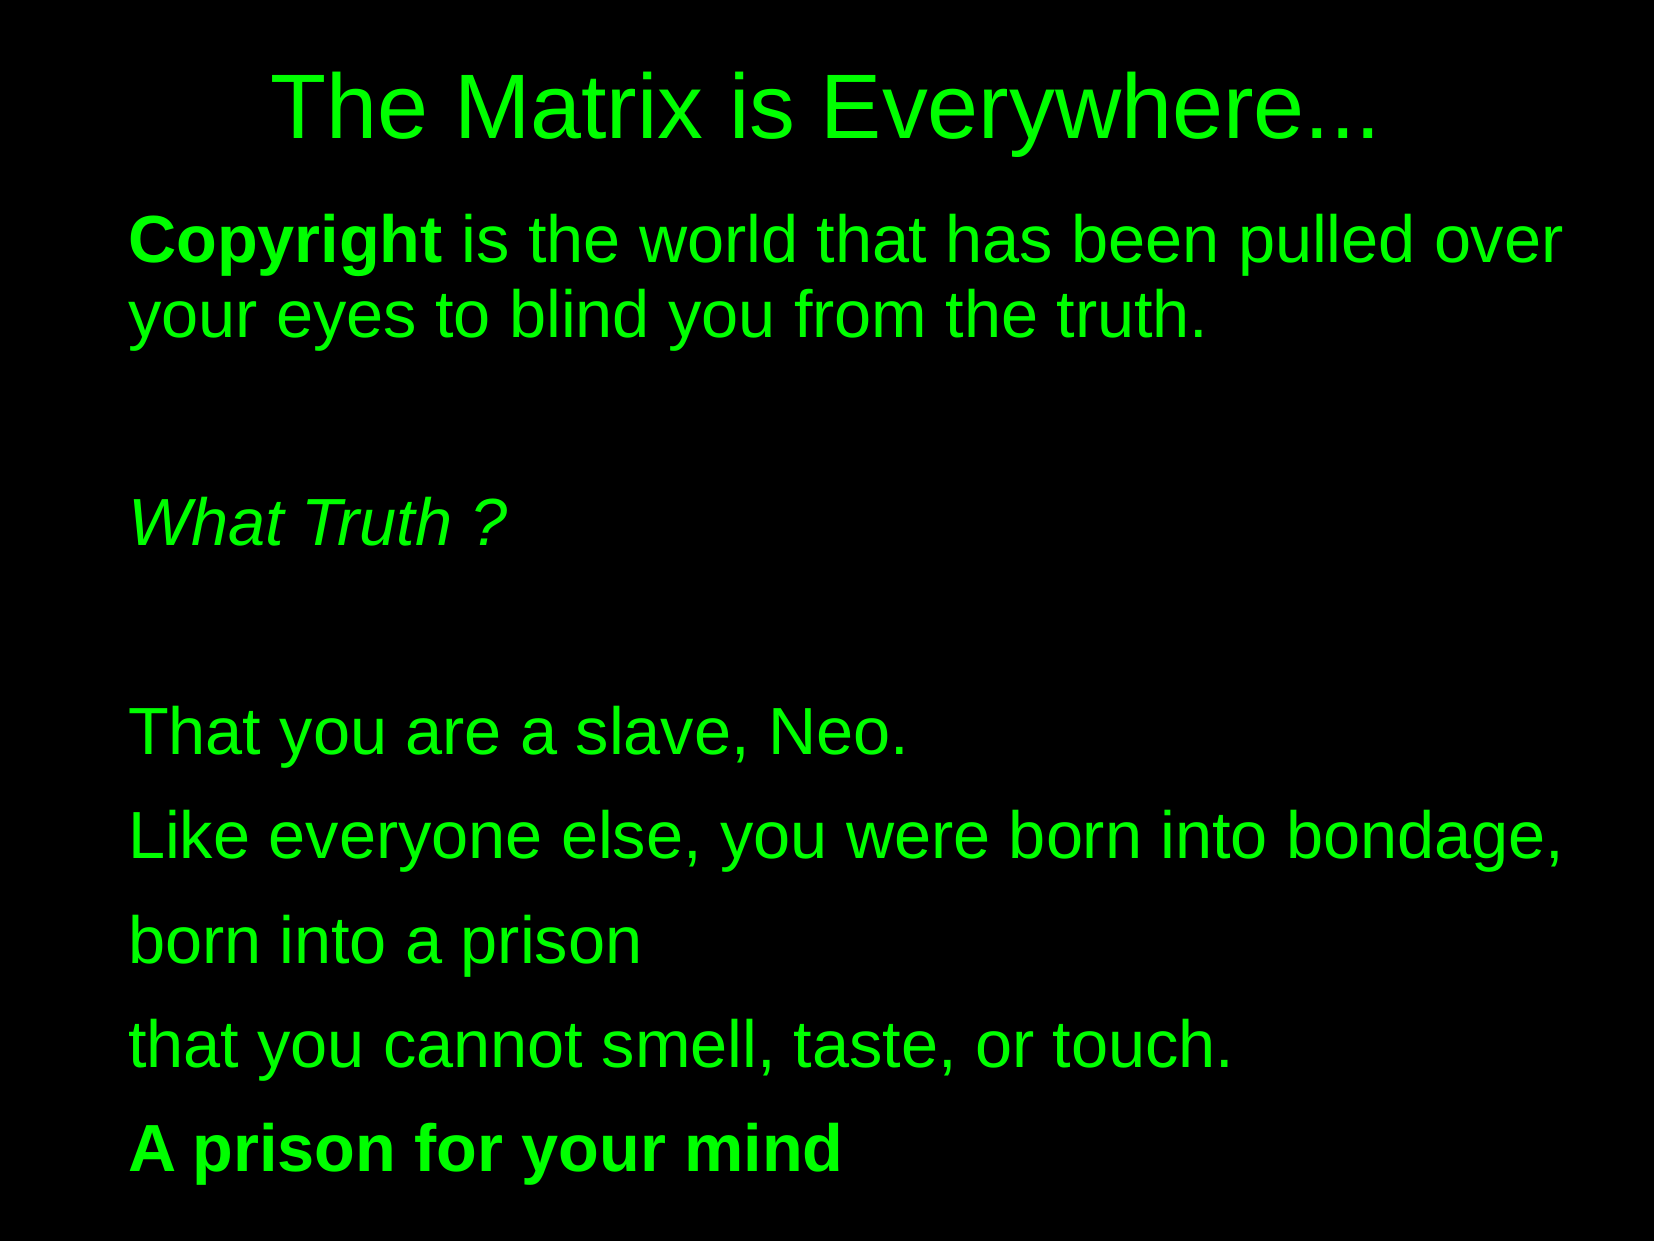

# The Matrix is Everywhere...
Copyright is the world that has been pulled over your eyes to blind you from the truth.
What Truth ?
That you are a slave, Neo.
Like everyone else, you were born into bondage,
born into a prison
that you cannot smell, taste, or touch.
A prison for your mind
23